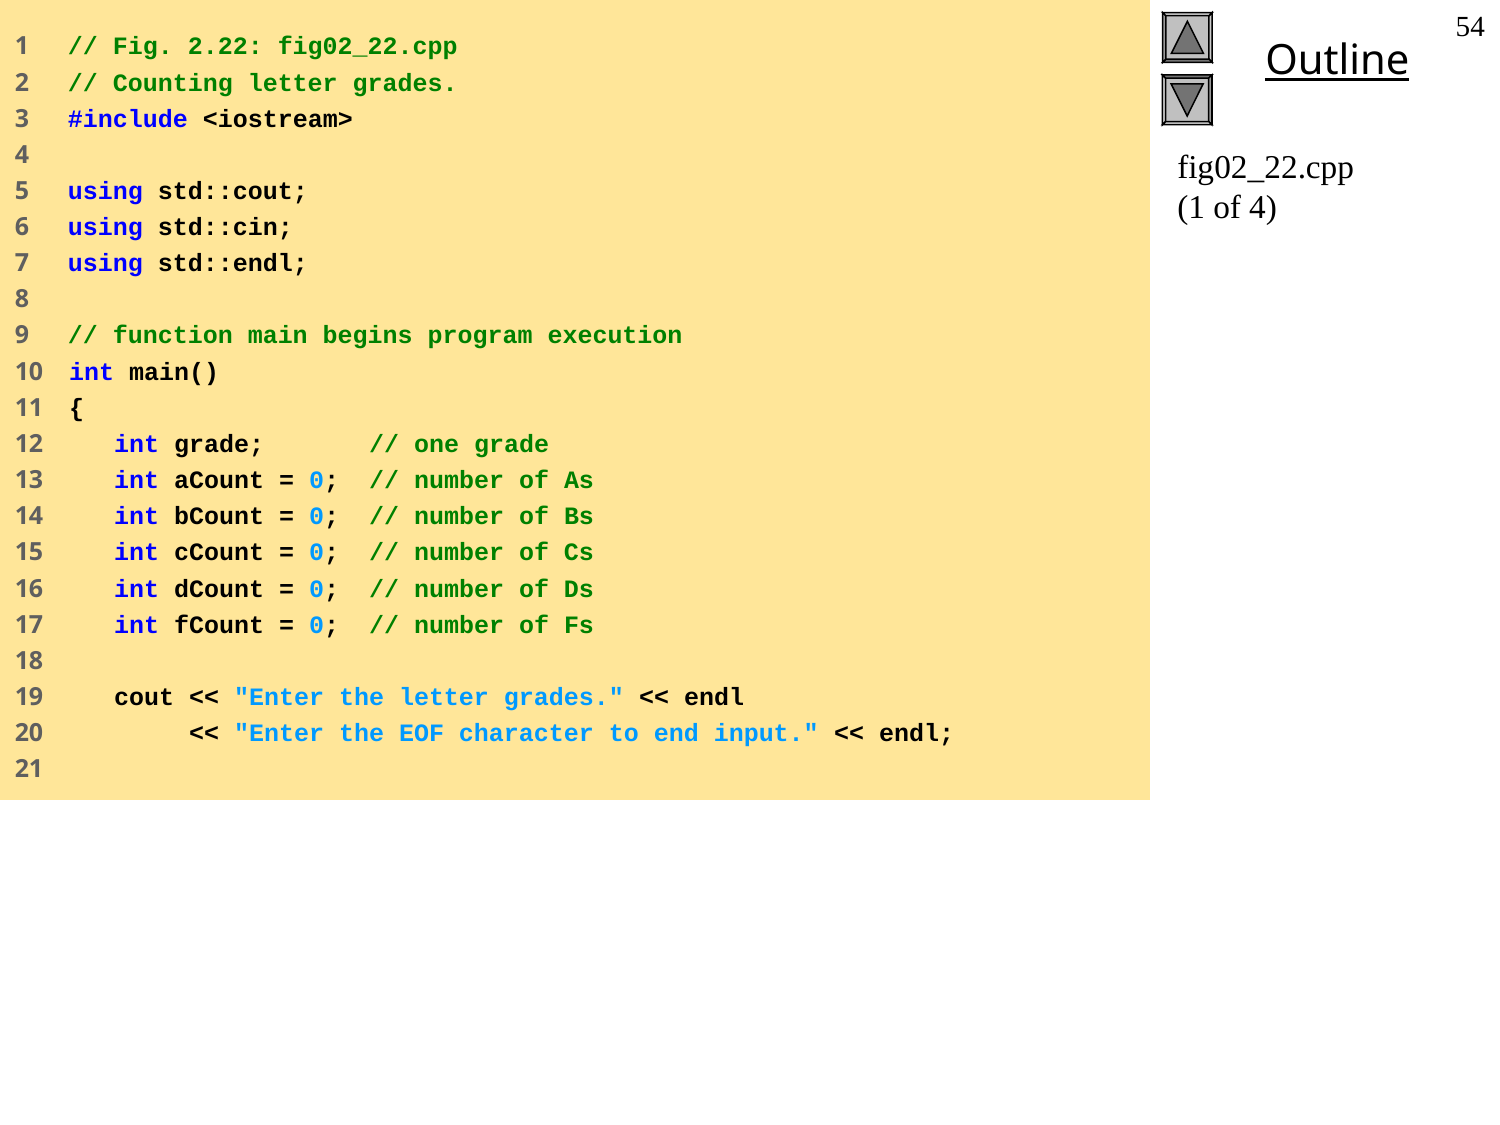

54
1 // Fig. 2.22: fig02_22.cpp
2 // Counting letter grades.
3 #include <iostream>
4
5 using std::cout;
6 using std::cin;
7 using std::endl;
8
9 // function main begins program execution
10 int main()
11 {
12 int grade; // one grade
13 int aCount = 0; // number of As
14 int bCount = 0; // number of Bs
15 int cCount = 0; // number of Cs
16 int dCount = 0; // number of Ds
17 int fCount = 0; // number of Fs
18
19 cout << "Enter the letter grades." << endl
20 << "Enter the EOF character to end input." << endl;
21
# fig02_22.cpp (1 of 4)